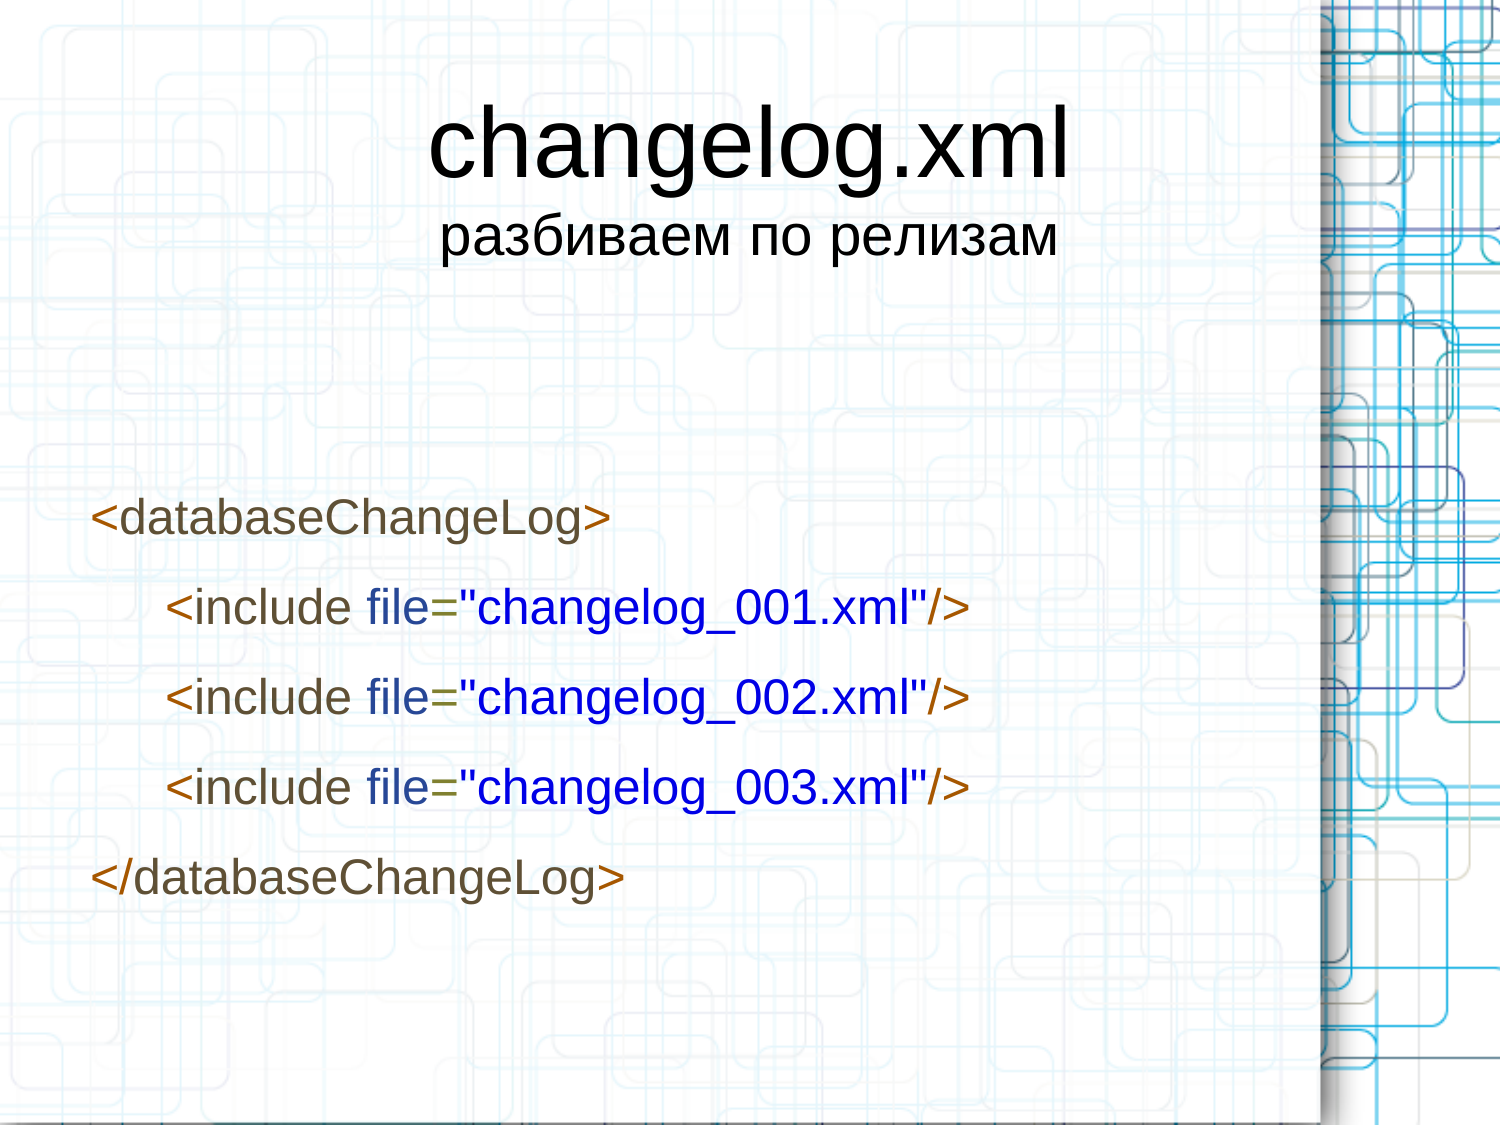

# changelog.xml разбиваем по релизам
<databaseChangeLog>
<include file="changelog_001.xml"/>
<include file="changelog_002.xml"/>
<include file="changelog_003.xml"/>
</databaseChangeLog>